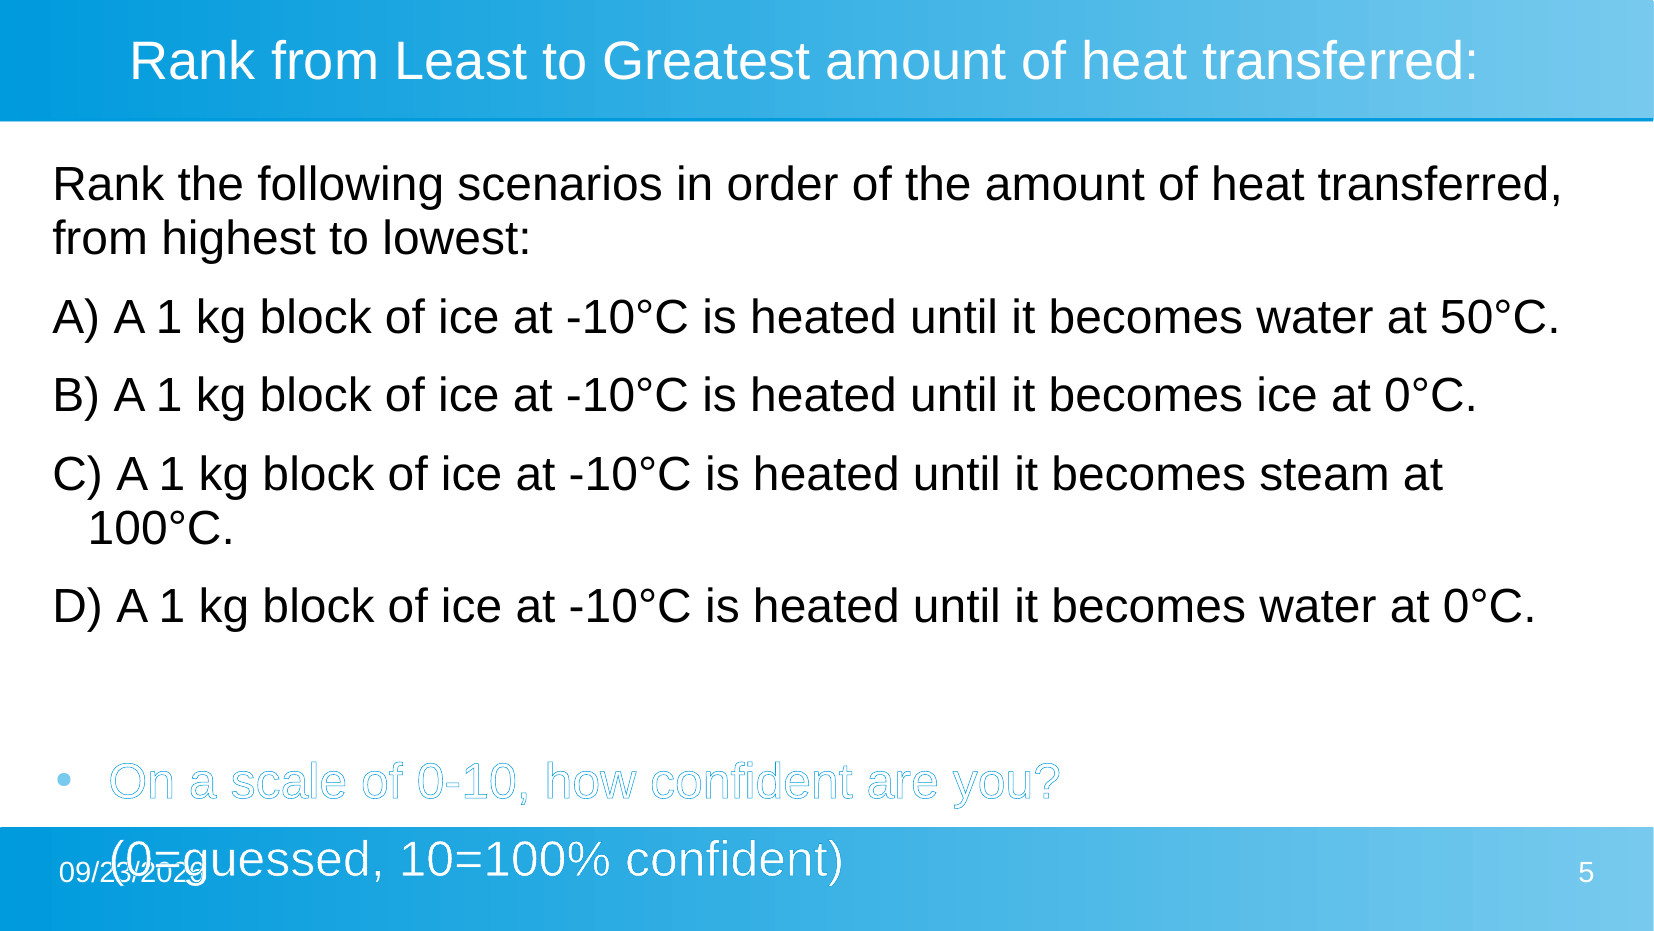

# Rank from Least to Greatest amount of heat transferred:
Rank the following scenarios in order of the amount of heat transferred, from highest to lowest:
 A 1 kg block of ice at -10°C is heated until it becomes water at 50°C.
 A 1 kg block of ice at -10°C is heated until it becomes ice at 0°C.
 A 1 kg block of ice at -10°C is heated until it becomes steam at 100°C.
 A 1 kg block of ice at -10°C is heated until it becomes water at 0°C.
On a scale of 0-10, how confident are you?
(0=guessed, 10=100% confident)
5